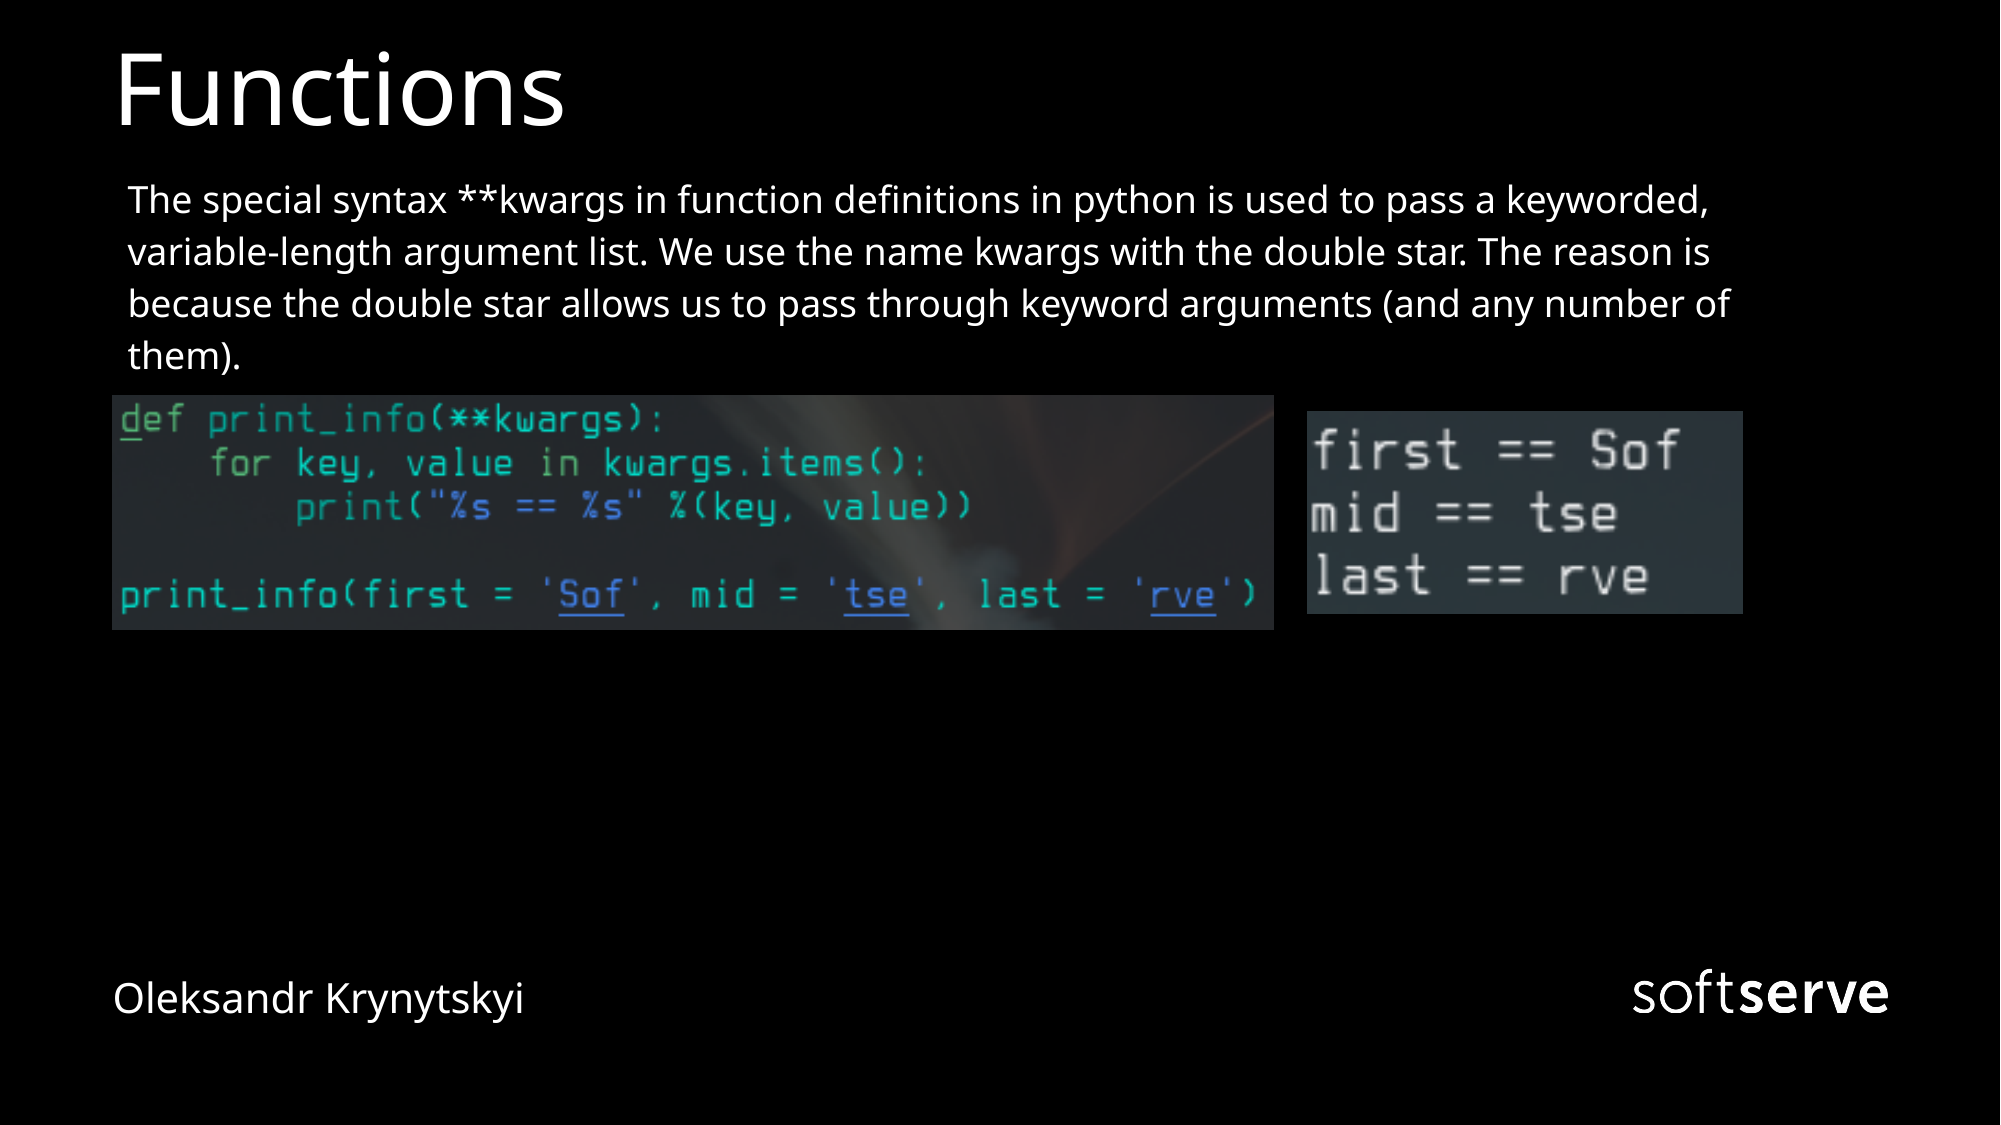

# Functions
The special syntax **kwargs in function definitions in python is used to pass a keyworded, variable-length argument list. We use the name kwargs with the double star. The reason is because the double star allows us to pass through keyword arguments (and any number of them).
Oleksandr Krynytskyi